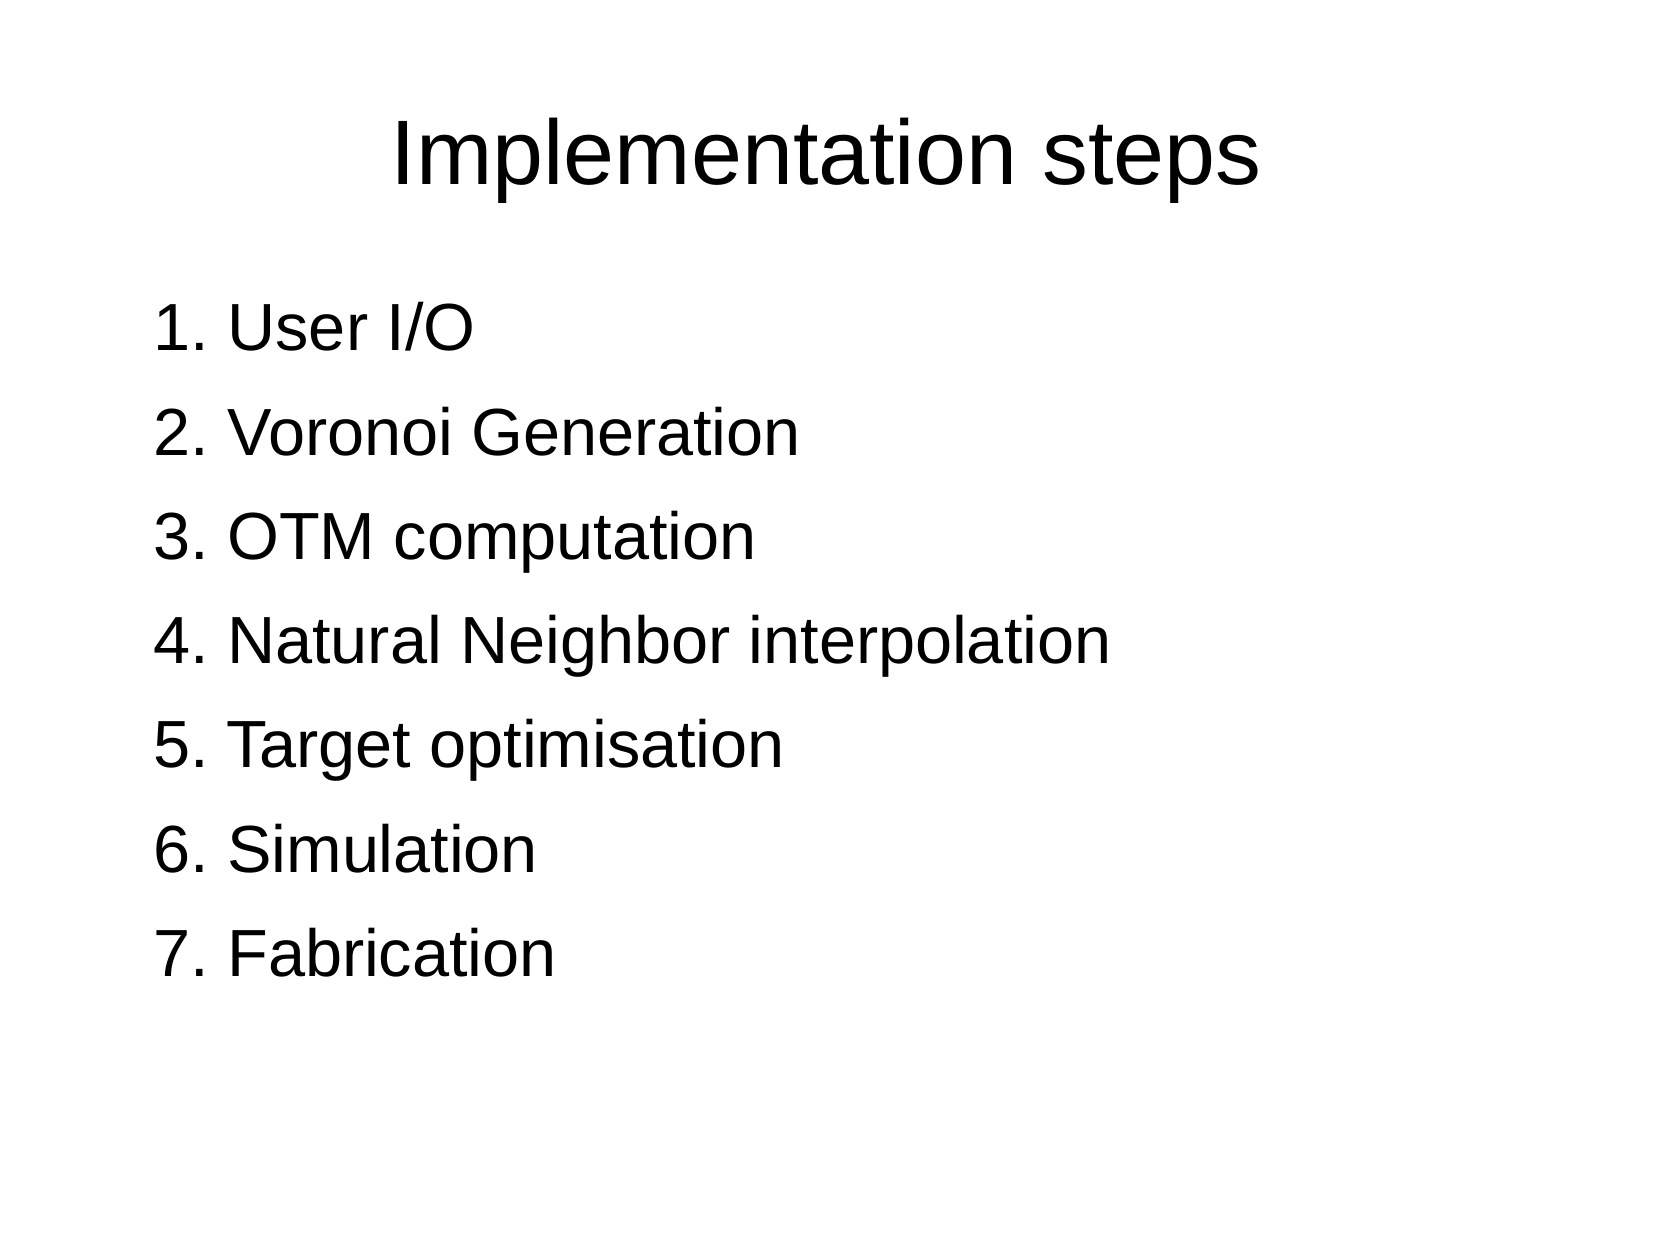

# Implementation steps
1. User I/O
2. Voronoi Generation
3. OTM computation
4. Natural Neighbor interpolation
5. Target optimisation
6. Simulation
7. Fabrication